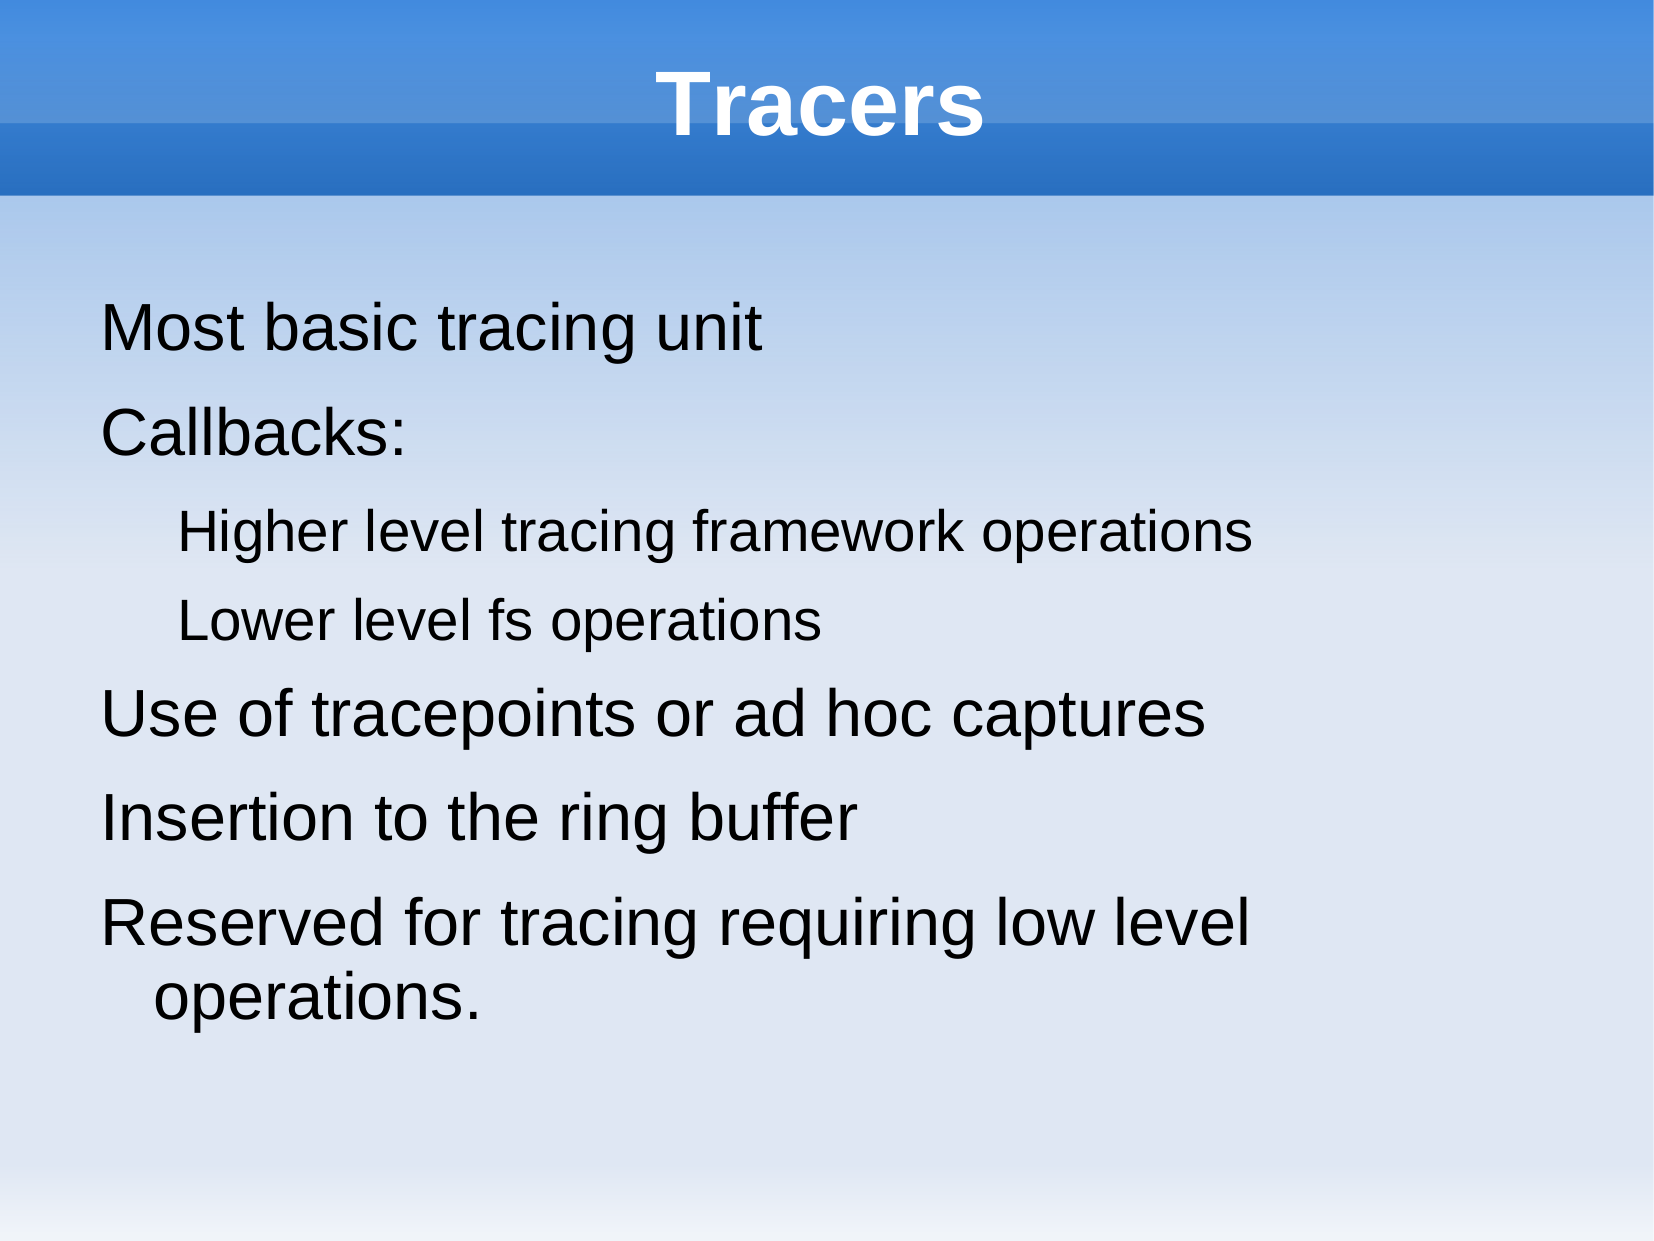

# Tracers
Most basic tracing unit
Callbacks:
Higher level tracing framework operations
Lower level fs operations
Use of tracepoints or ad hoc captures
Insertion to the ring buffer
Reserved for tracing requiring low level operations.